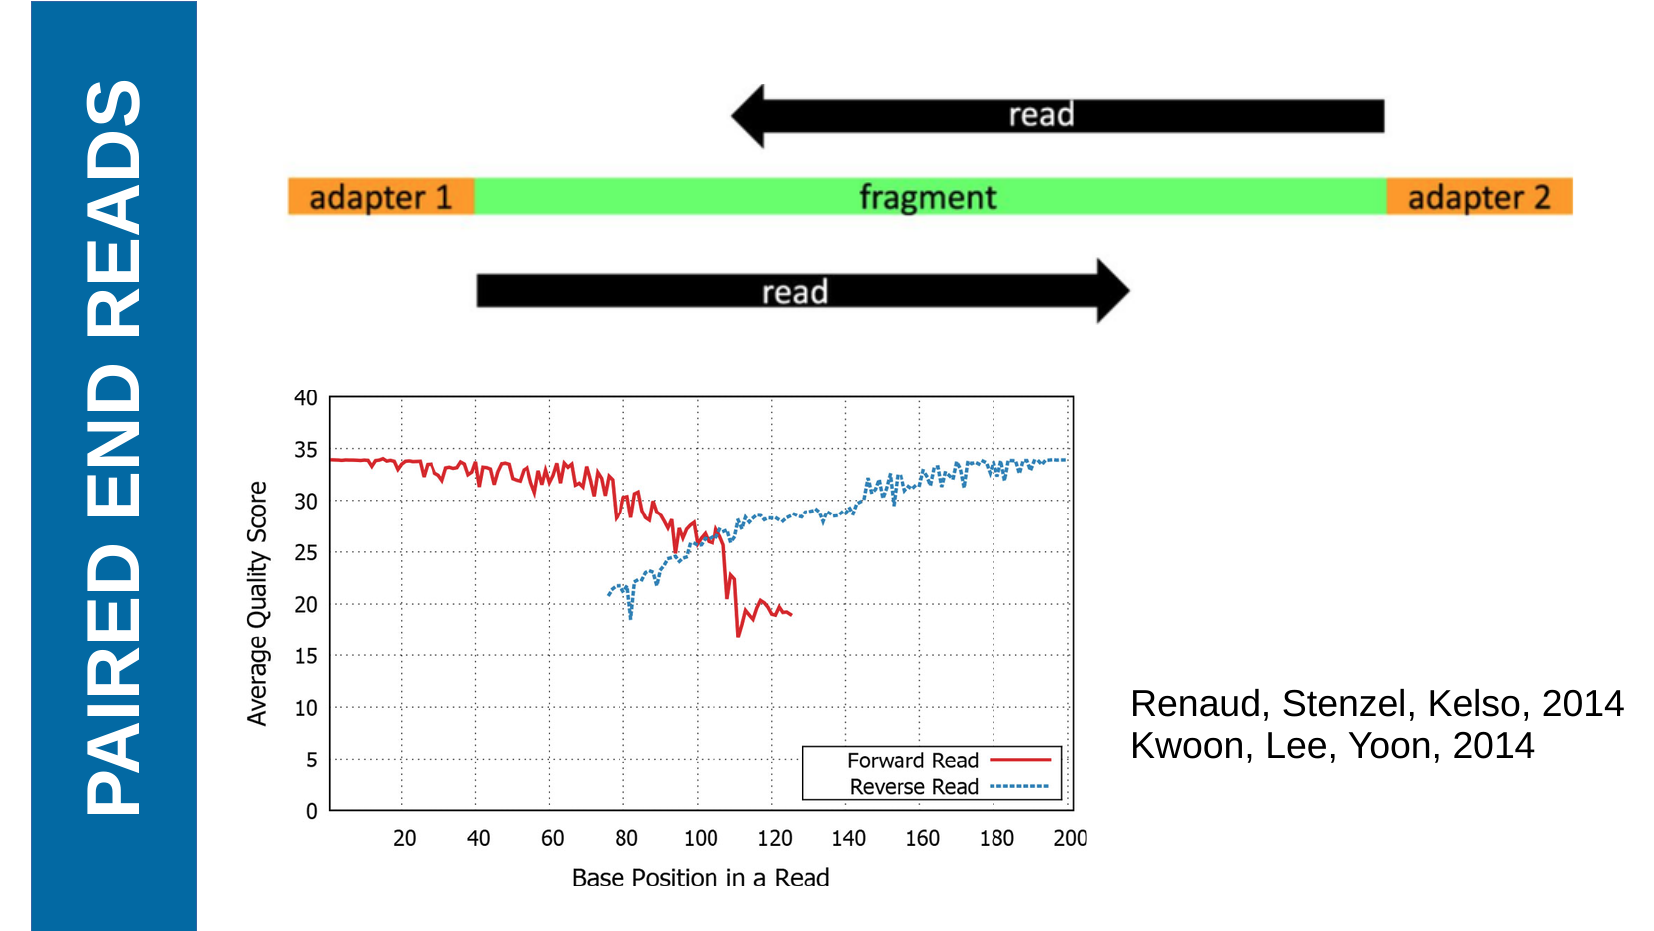

PAIRED END READS
Renaud, Stenzel, Kelso, 2014
Kwoon, Lee, Yoon, 2014